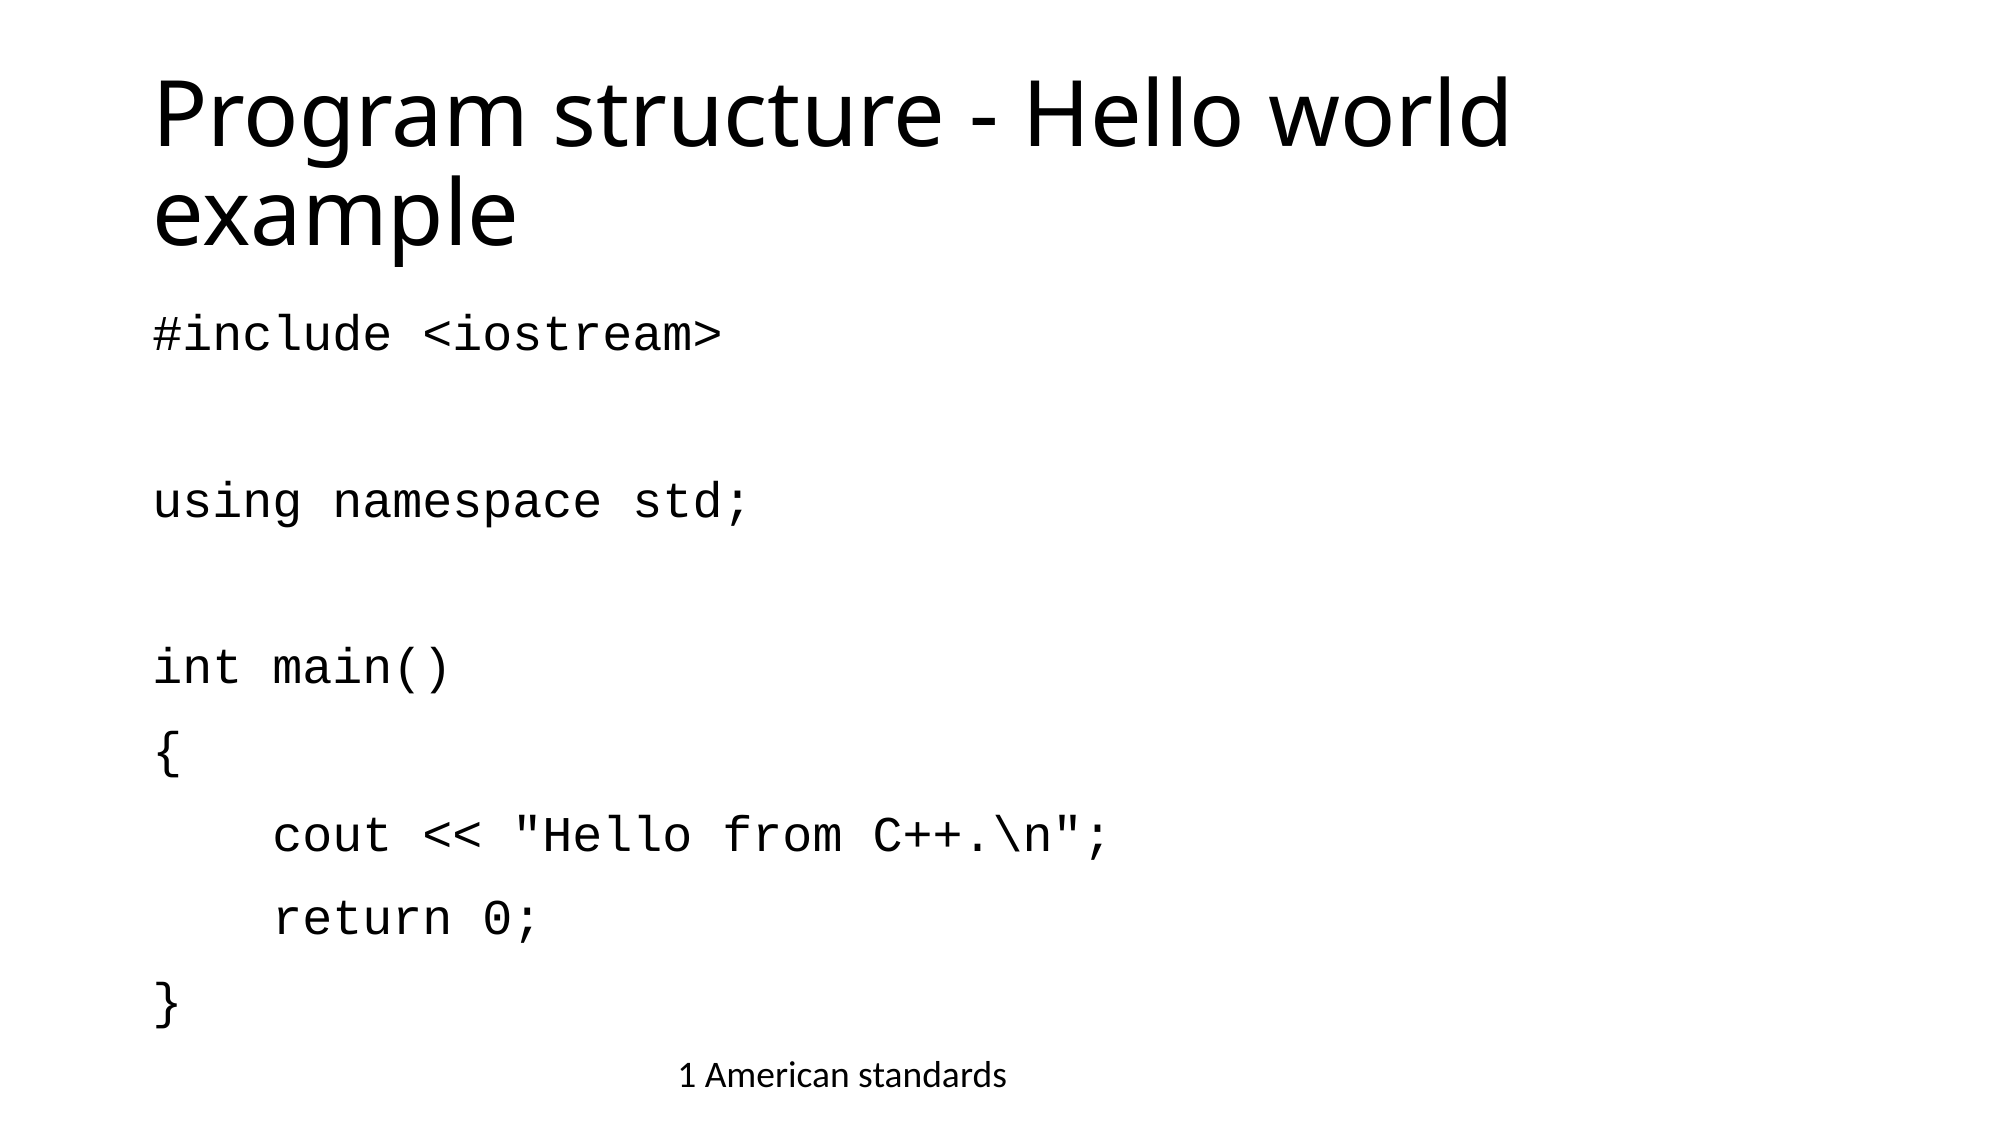

# Program structure - Hello world example
#include <iostream>
using namespace std;
int main()
{
 cout << "Hello from C++.\n";
 return 0;
}
1 American standards